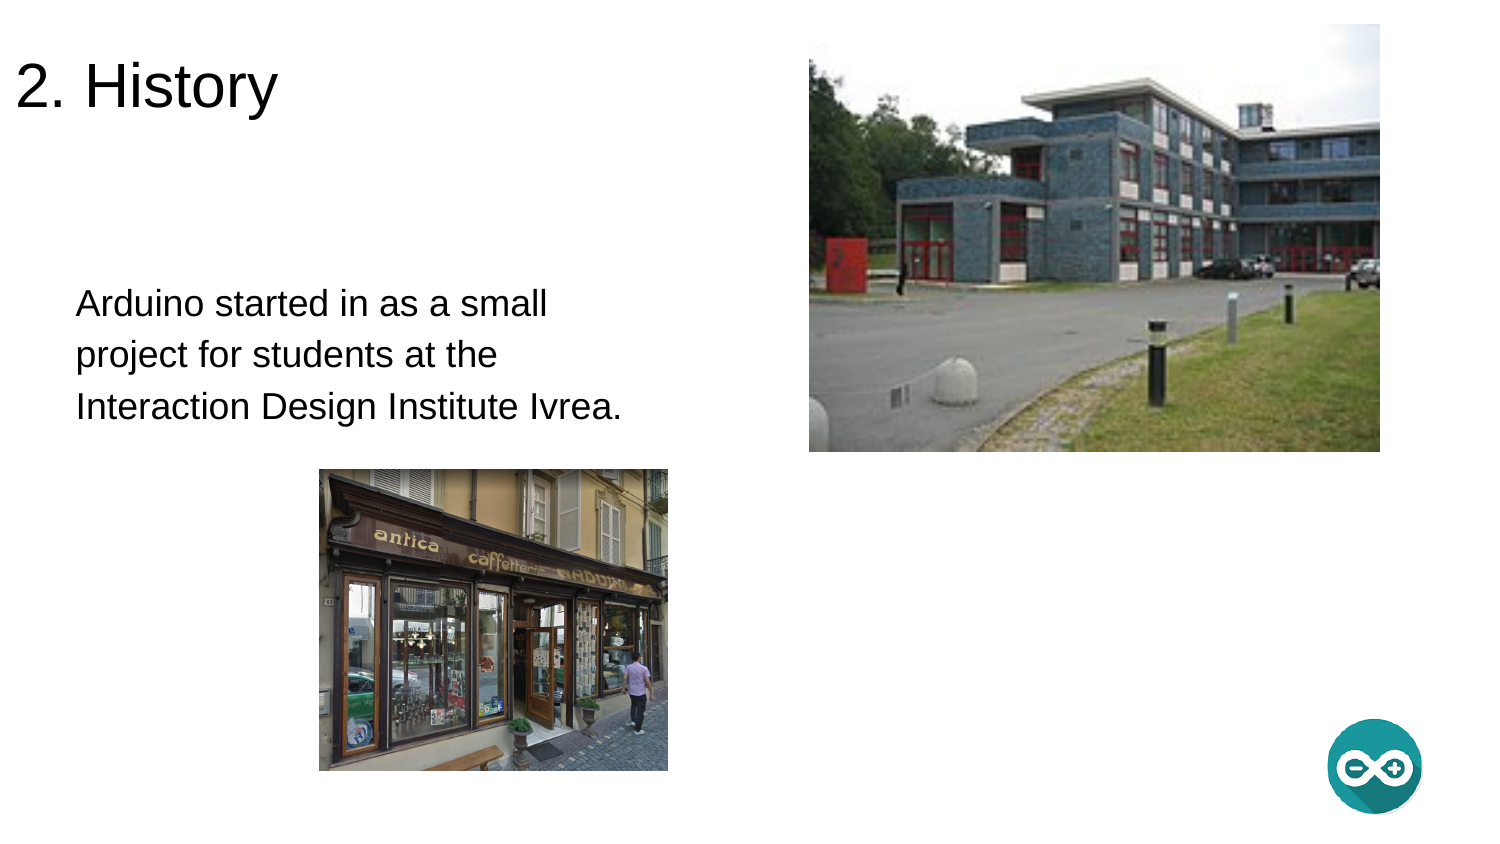

2. History
# Arduino started in as a small project for students at the Interaction Design Institute Ivrea.